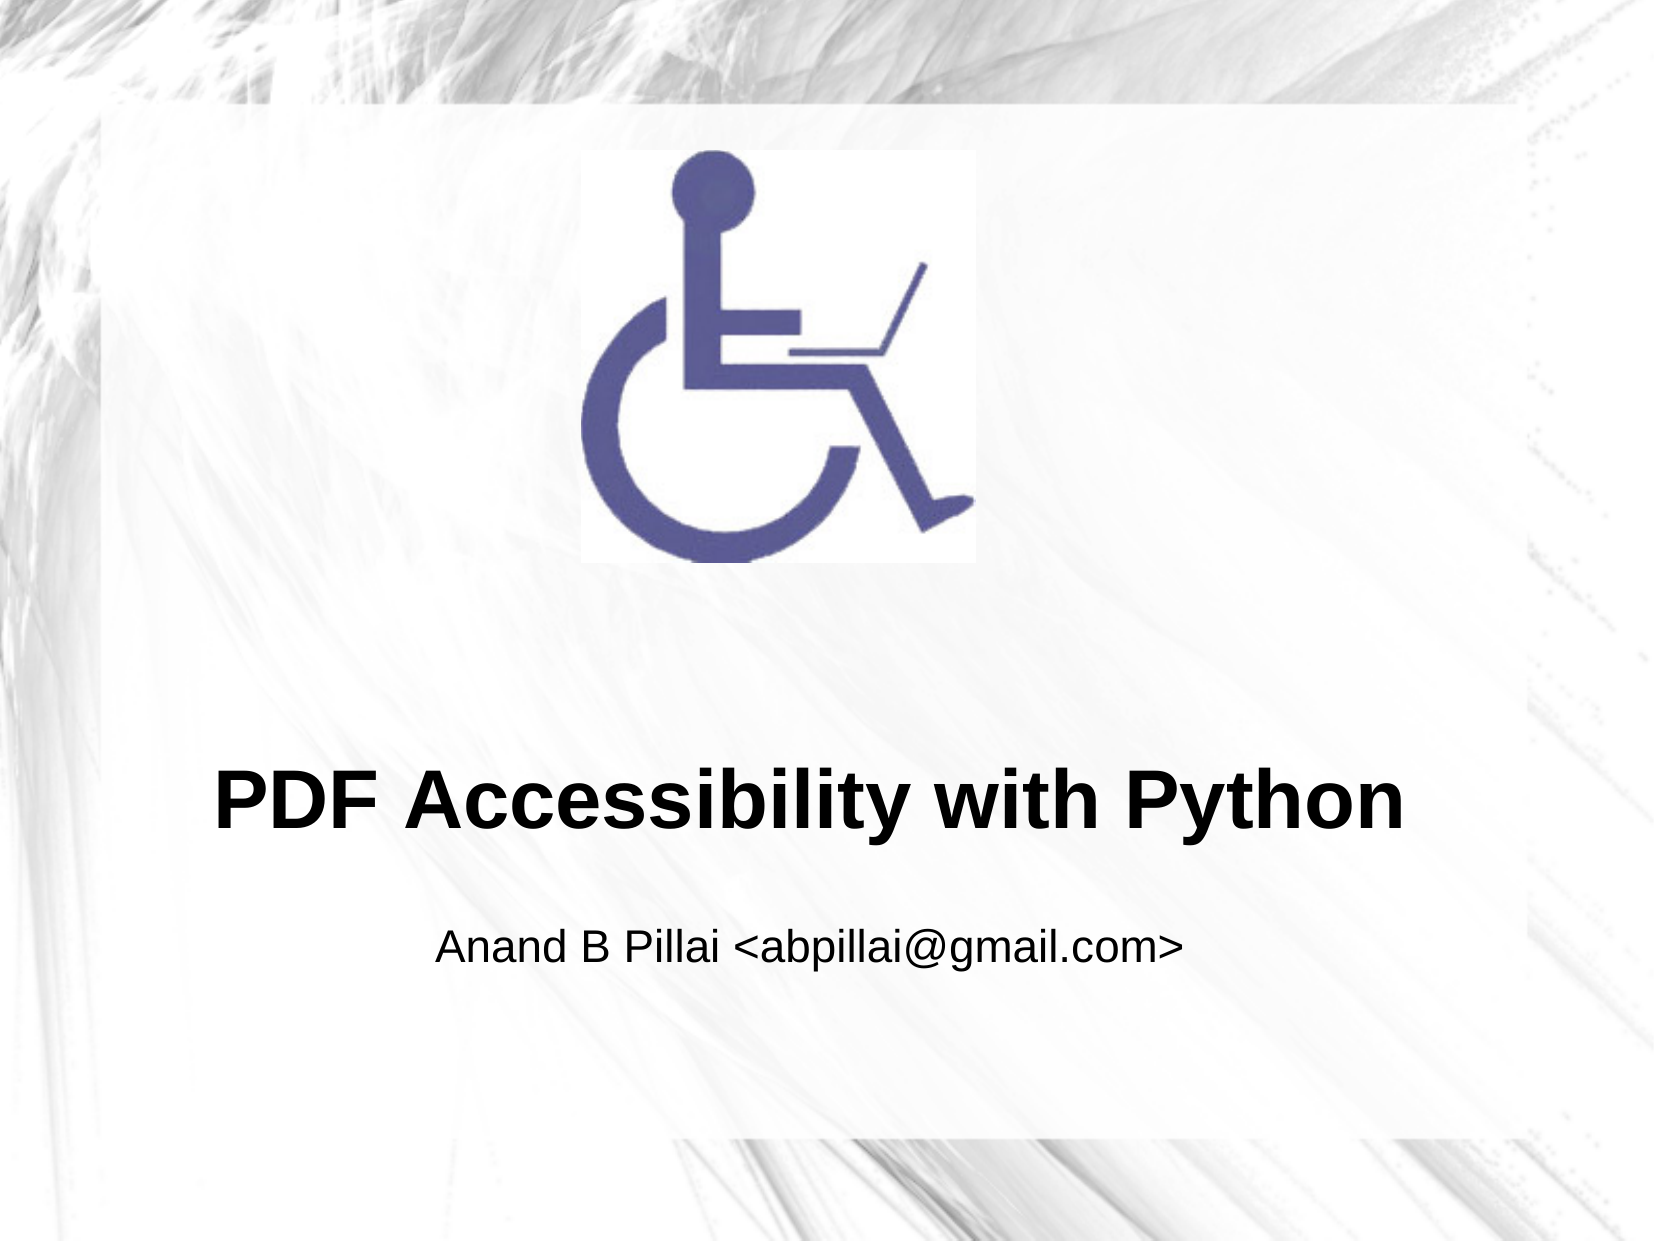

# PDF Accessibility with Python
Anand B Pillai <abpillai@gmail.com>